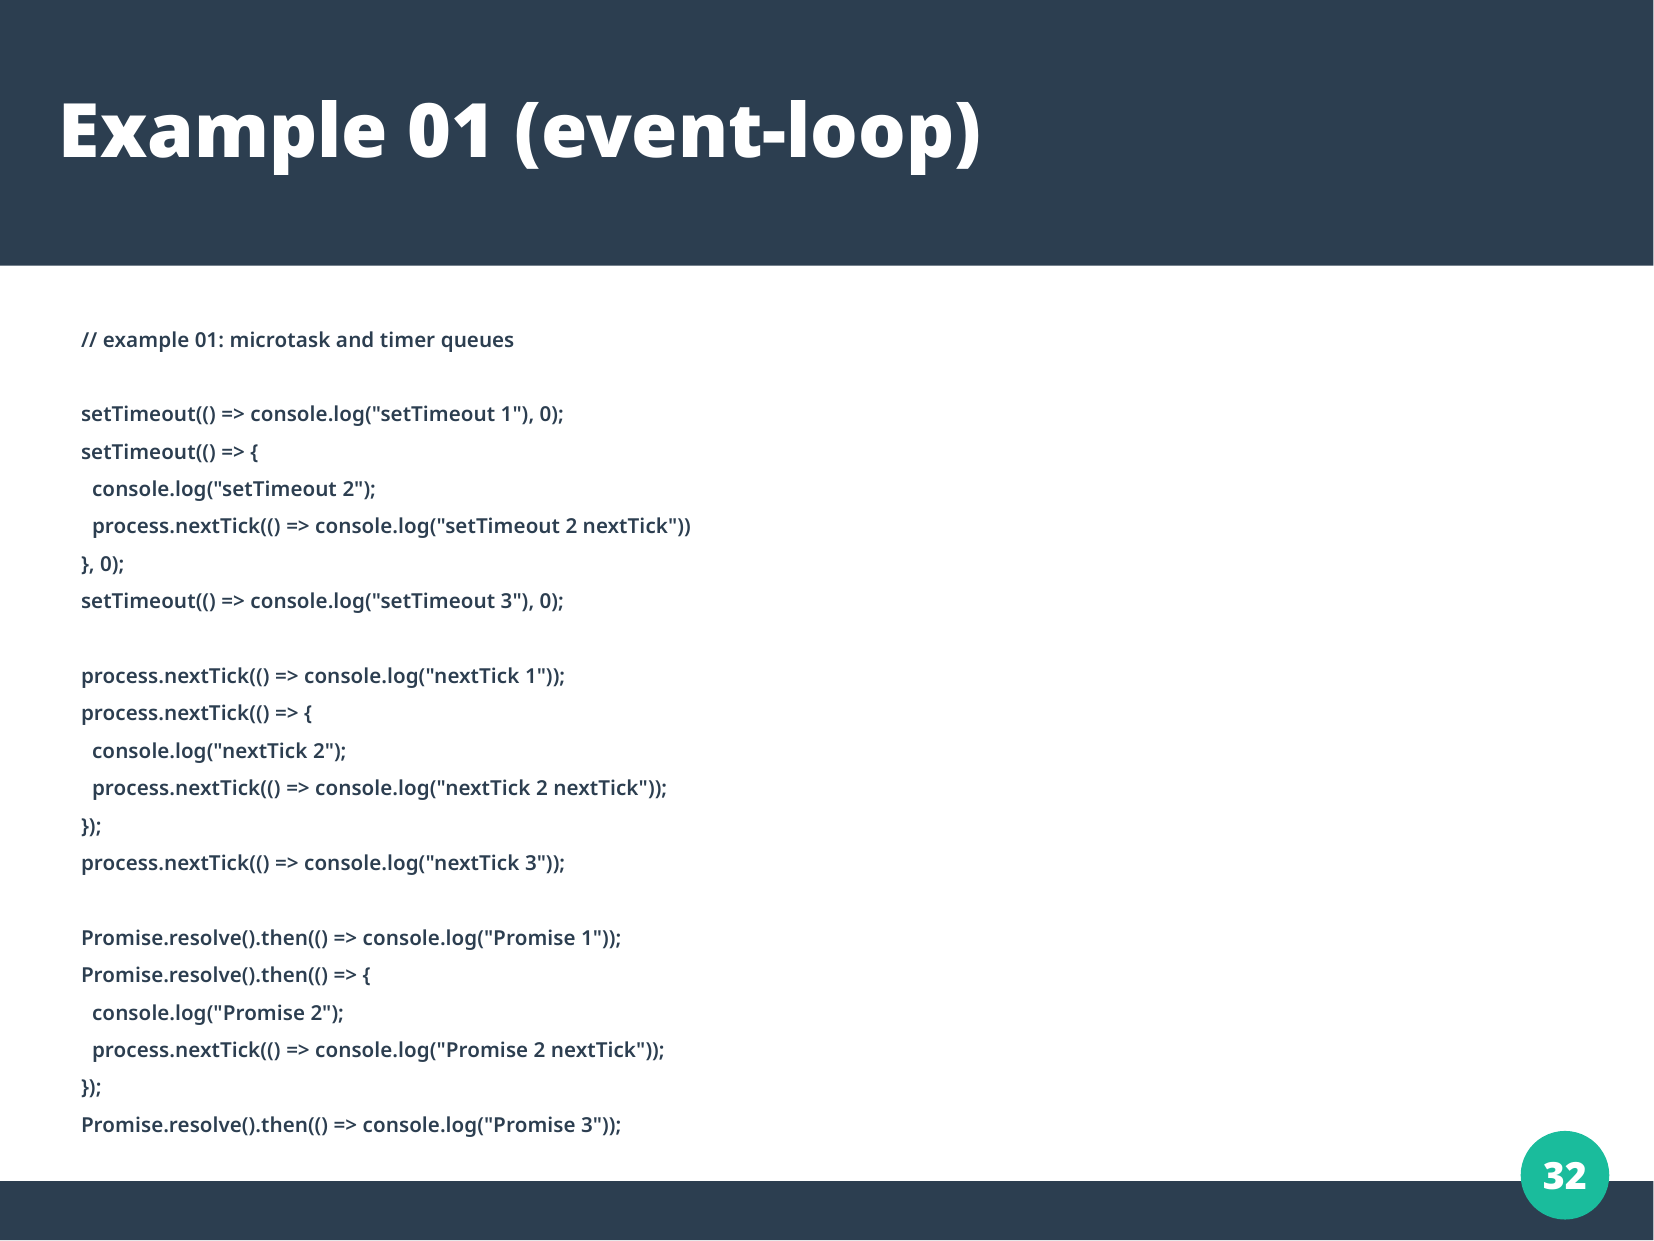

# Example 01 (event-loop)
// example 01: microtask and timer queues
setTimeout(() => console.log("setTimeout 1"), 0);
setTimeout(() => {
 console.log("setTimeout 2");
 process.nextTick(() => console.log("setTimeout 2 nextTick"))
}, 0);
setTimeout(() => console.log("setTimeout 3"), 0);
process.nextTick(() => console.log("nextTick 1"));
process.nextTick(() => {
 console.log("nextTick 2");
 process.nextTick(() => console.log("nextTick 2 nextTick"));
});
process.nextTick(() => console.log("nextTick 3"));
Promise.resolve().then(() => console.log("Promise 1"));
Promise.resolve().then(() => {
 console.log("Promise 2");
 process.nextTick(() => console.log("Promise 2 nextTick"));
});
Promise.resolve().then(() => console.log("Promise 3"));
32